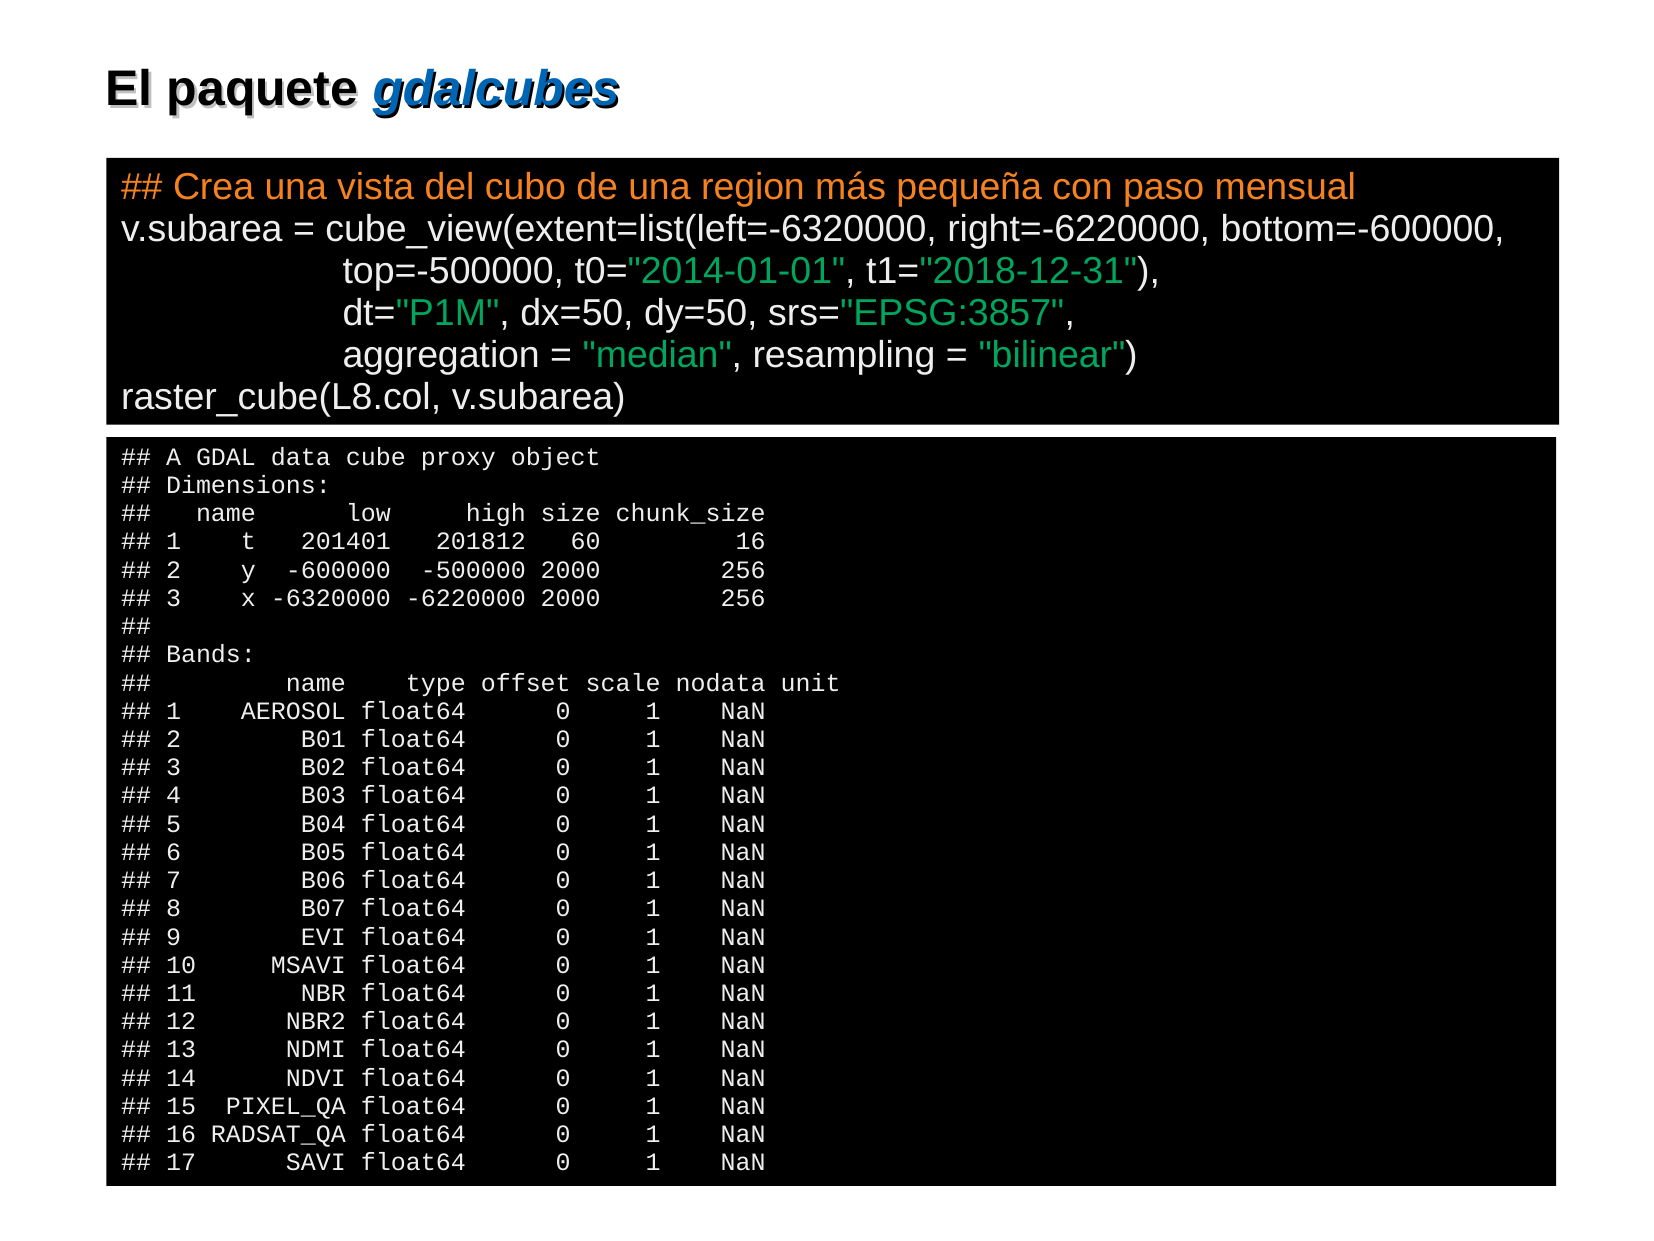

El paquete gdalcubes
## Crea una vista del cubo de una region más pequeña con paso mensual
v.subarea = cube_view(extent=list(left=-6320000, right=-6220000, bottom=-600000, 				top=-500000, t0="2014-01-01", t1="2018-12-31"),
			dt="P1M", dx=50, dy=50, srs="EPSG:3857",
			aggregation = "median", resampling = "bilinear")
raster_cube(L8.col, v.subarea)
## A GDAL data cube proxy object
## Dimensions:
## name low high size chunk_size
## 1 t 201401 201812 60 16
## 2 y -600000 -500000 2000 256
## 3 x -6320000 -6220000 2000 256
##
## Bands:
## name type offset scale nodata unit
## 1 AEROSOL float64 0 1 NaN
## 2 B01 float64 0 1 NaN
## 3 B02 float64 0 1 NaN
## 4 B03 float64 0 1 NaN
## 5 B04 float64 0 1 NaN
## 6 B05 float64 0 1 NaN
## 7 B06 float64 0 1 NaN
## 8 B07 float64 0 1 NaN
## 9 EVI float64 0 1 NaN
## 10 MSAVI float64 0 1 NaN
## 11 NBR float64 0 1 NaN
## 12 NBR2 float64 0 1 NaN
## 13 NDMI float64 0 1 NaN
## 14 NDVI float64 0 1 NaN
## 15 PIXEL_QA float64 0 1 NaN
## 16 RADSAT_QA float64 0 1 NaN
## 17 SAVI float64 0 1 NaN